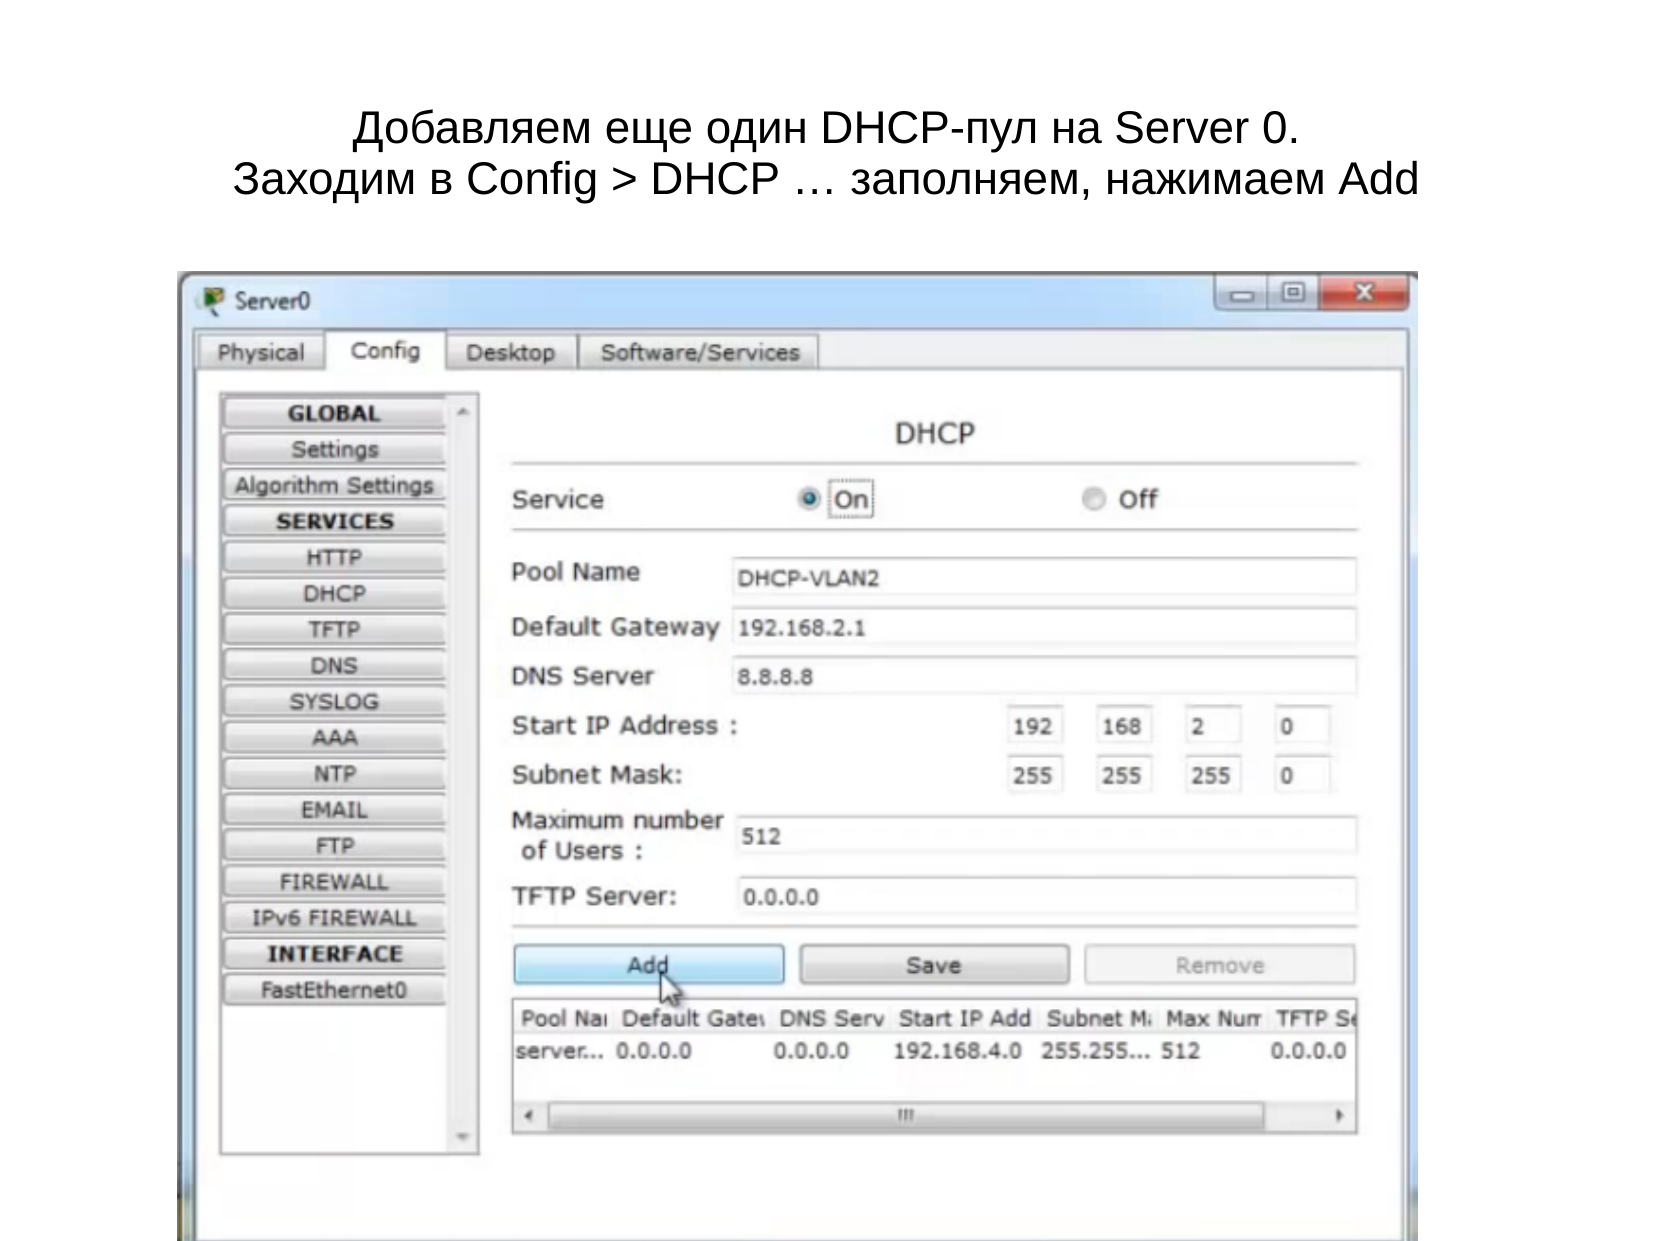

# Добавляем еще один DHCP-пул на Server 0. Заходим в Config > DHCP … заполняем, нажимаем Add